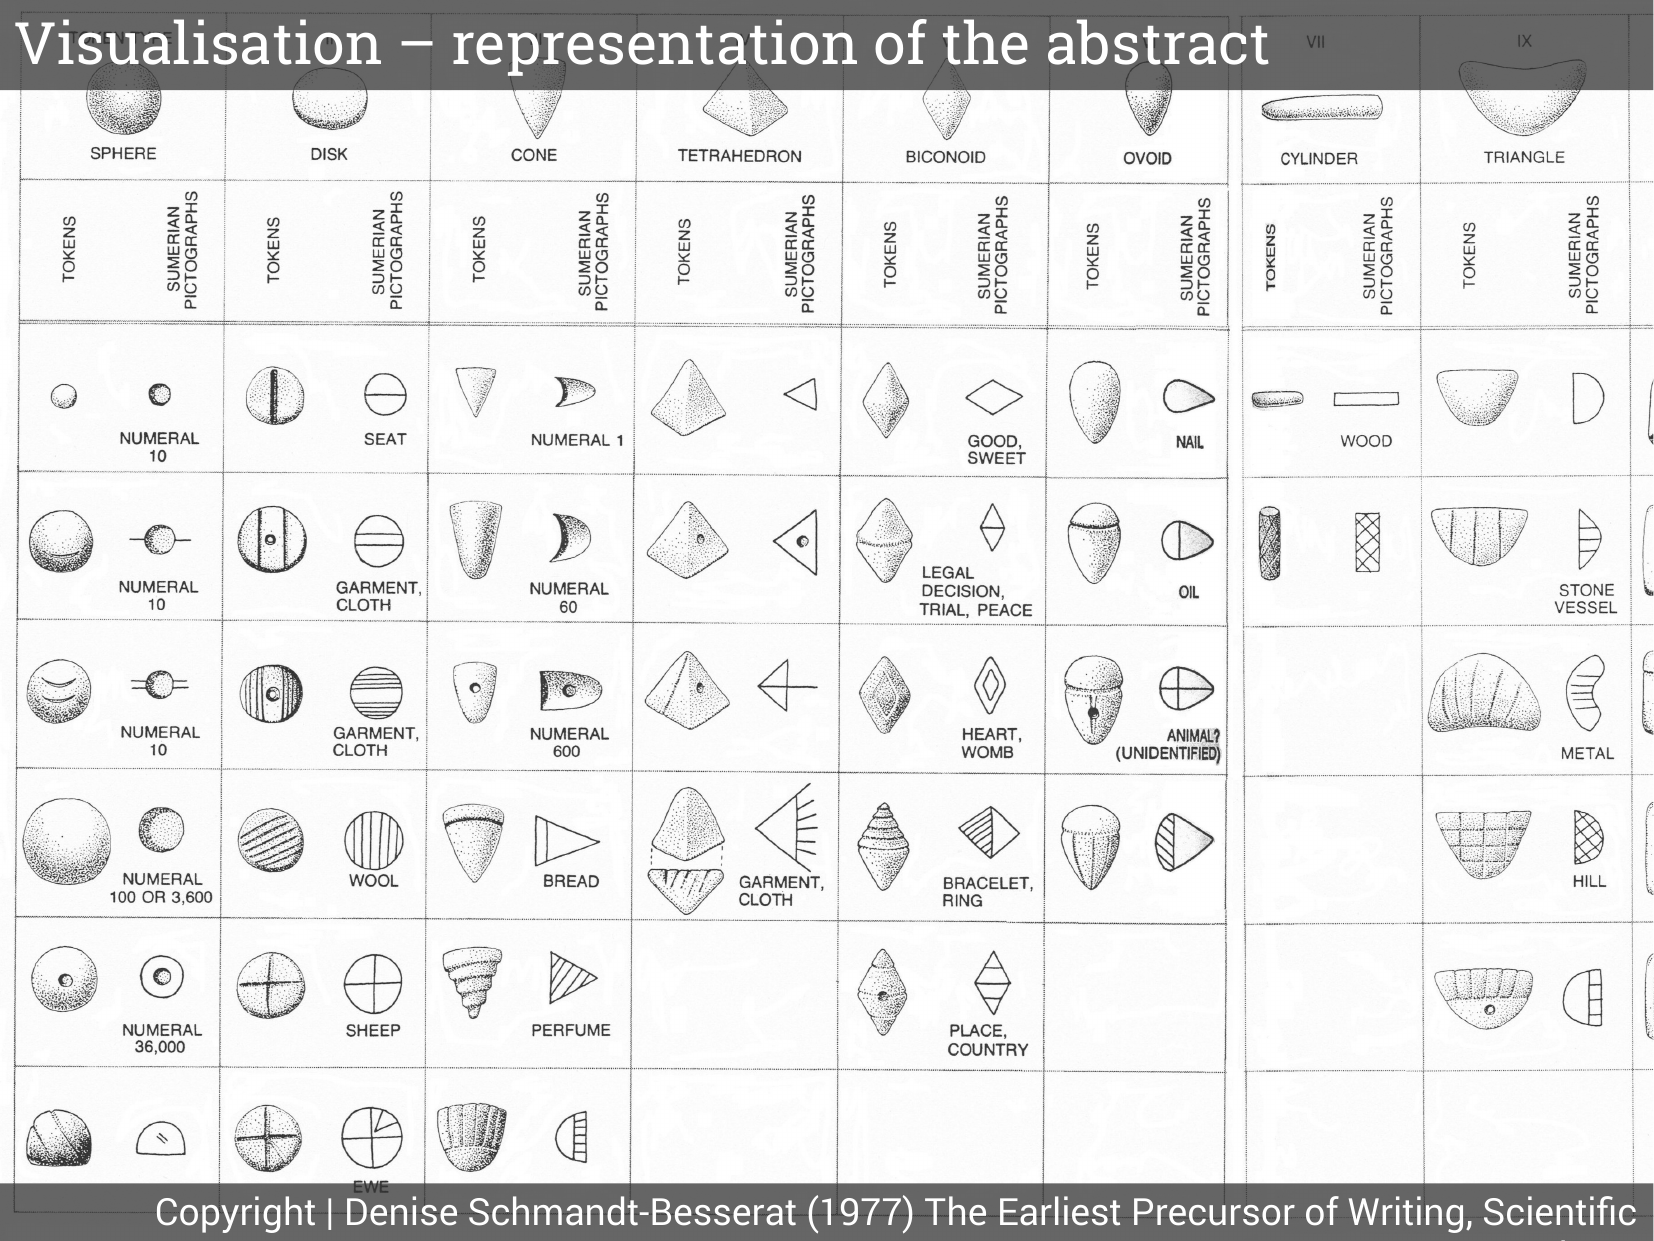

Visualisation – representation of the abstract
Copyright | Denise Schmandt-Besserat (1977) The Earliest Precursor of Writing, Scientific American